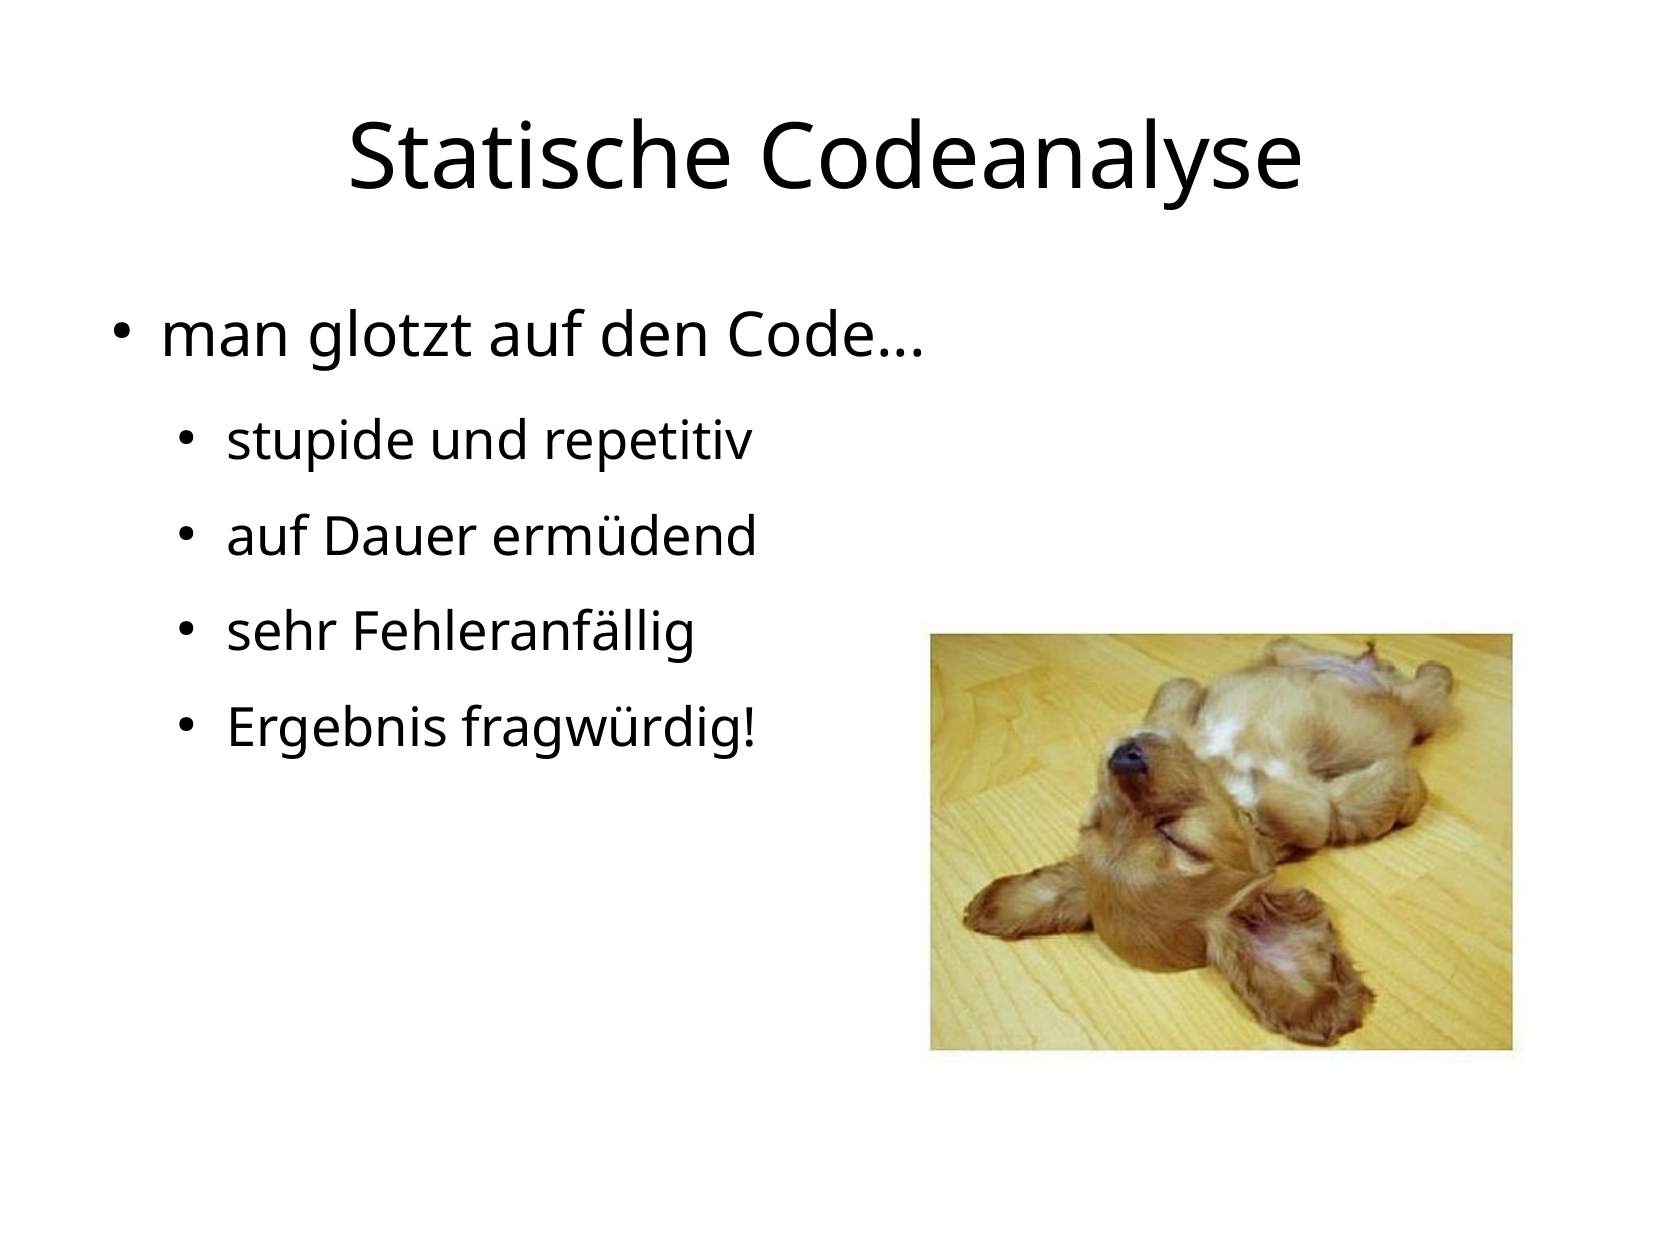

# Statische Codeanalyse
man glotzt auf den Code...
stupide und repetitiv
auf Dauer ermüdend
sehr Fehleranfällig
Ergebnis fragwürdig!